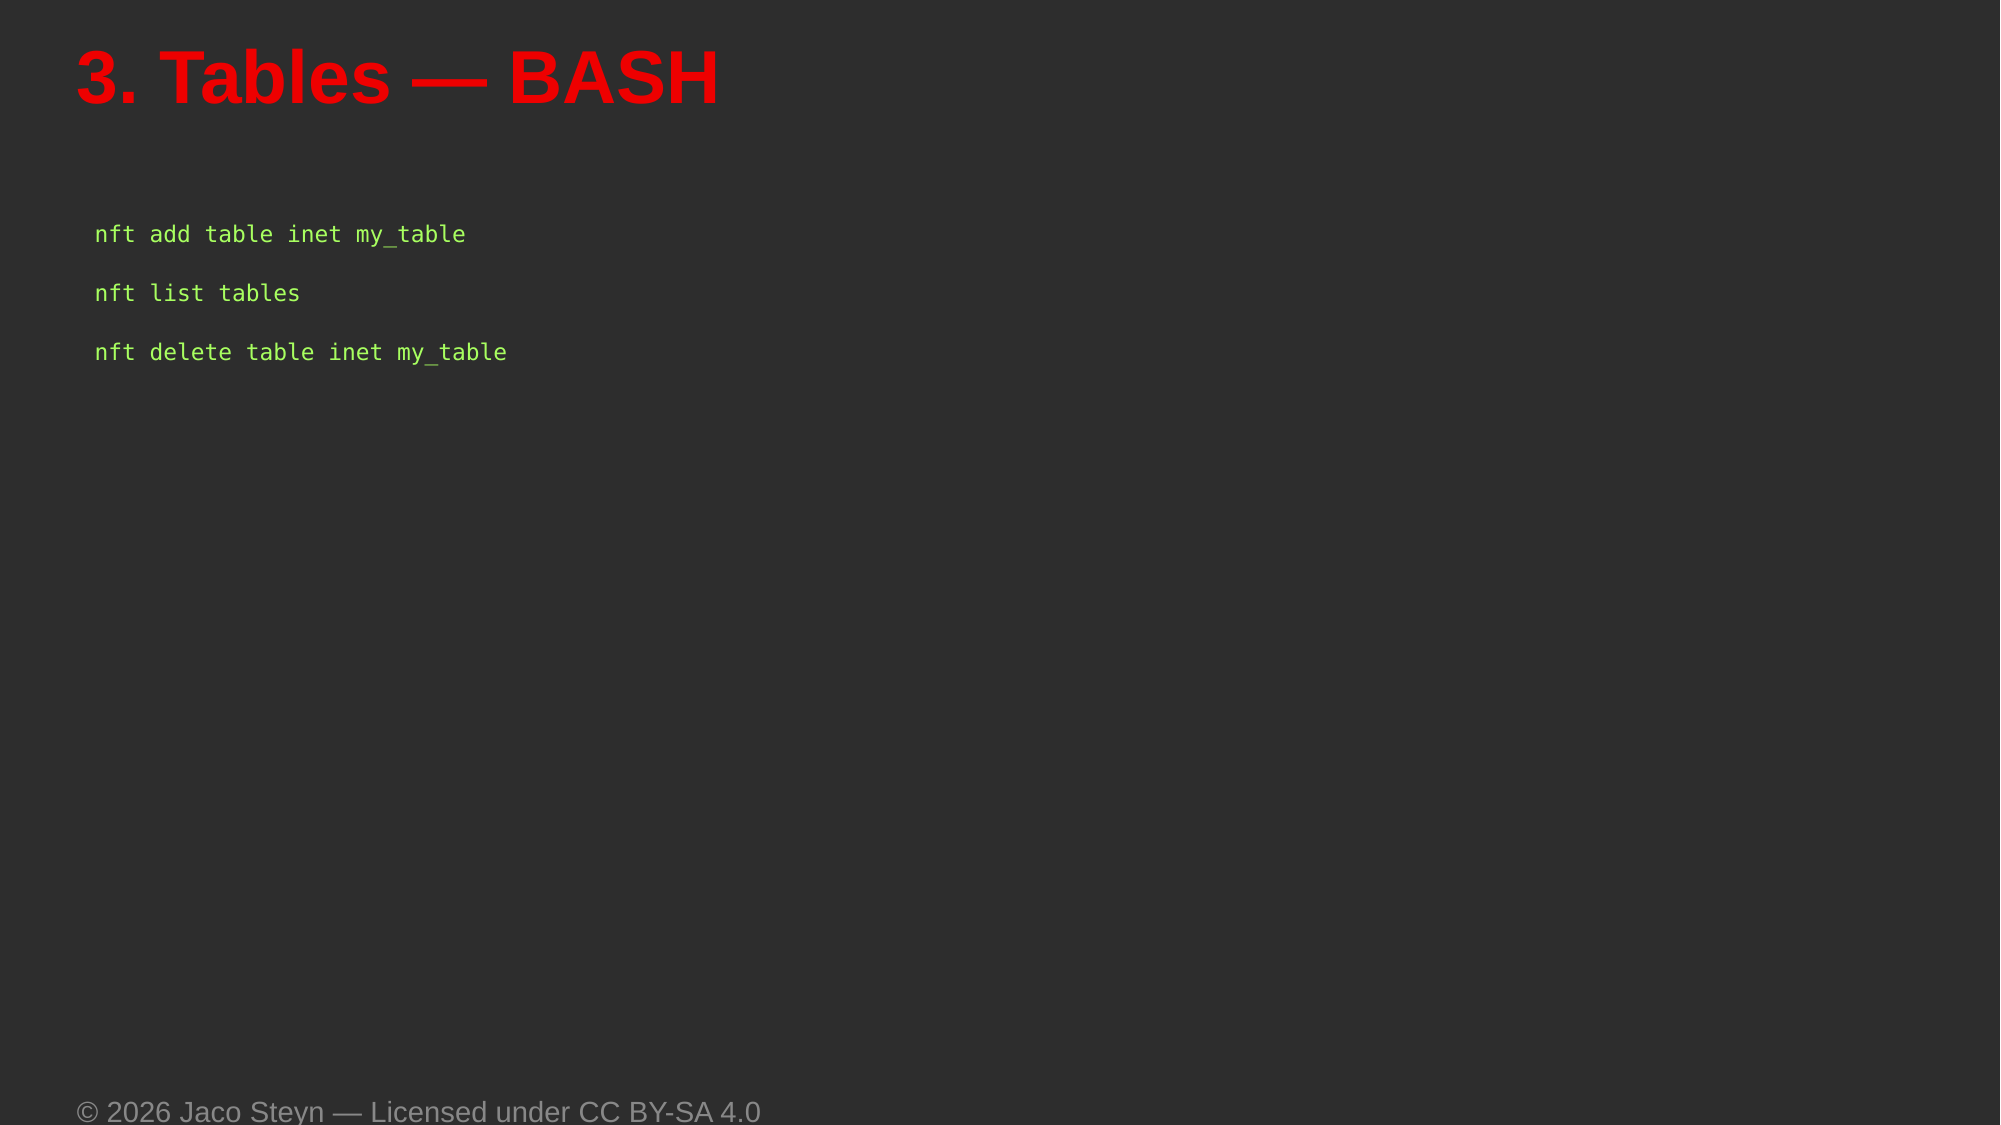

3. Tables — BASH
nft add table inet my_table
nft list tables
nft delete table inet my_table
© 2026 Jaco Steyn — Licensed under CC BY-SA 4.0